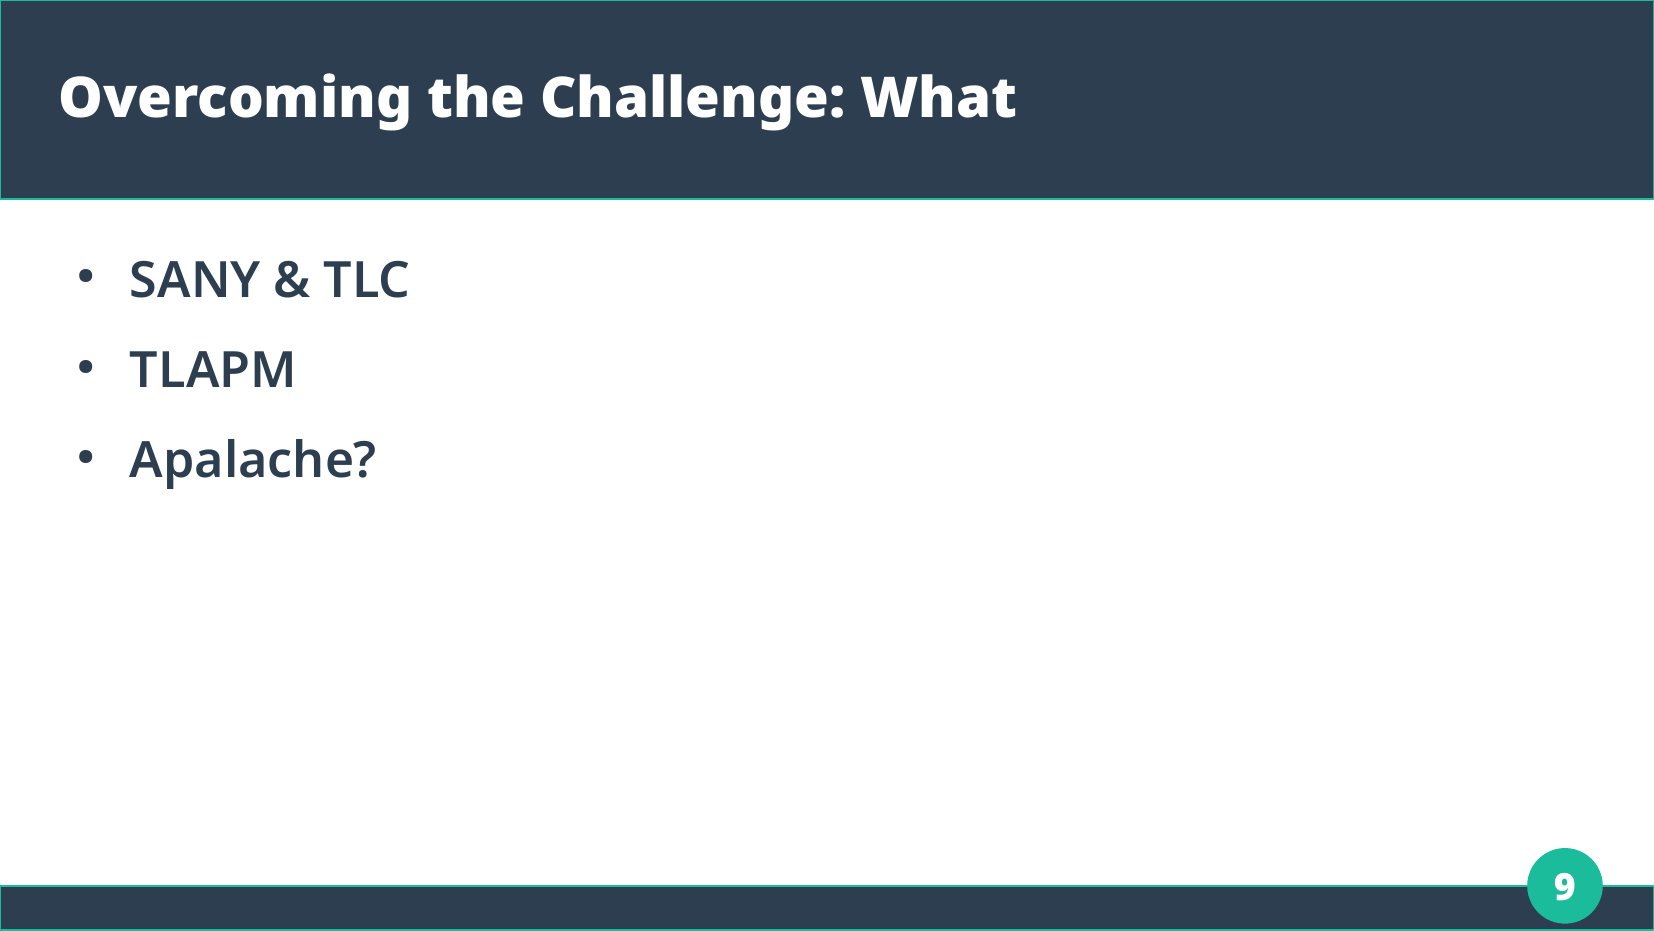

# Overcoming the Challenge: What
SANY & TLC
TLAPM
Apalache?
9